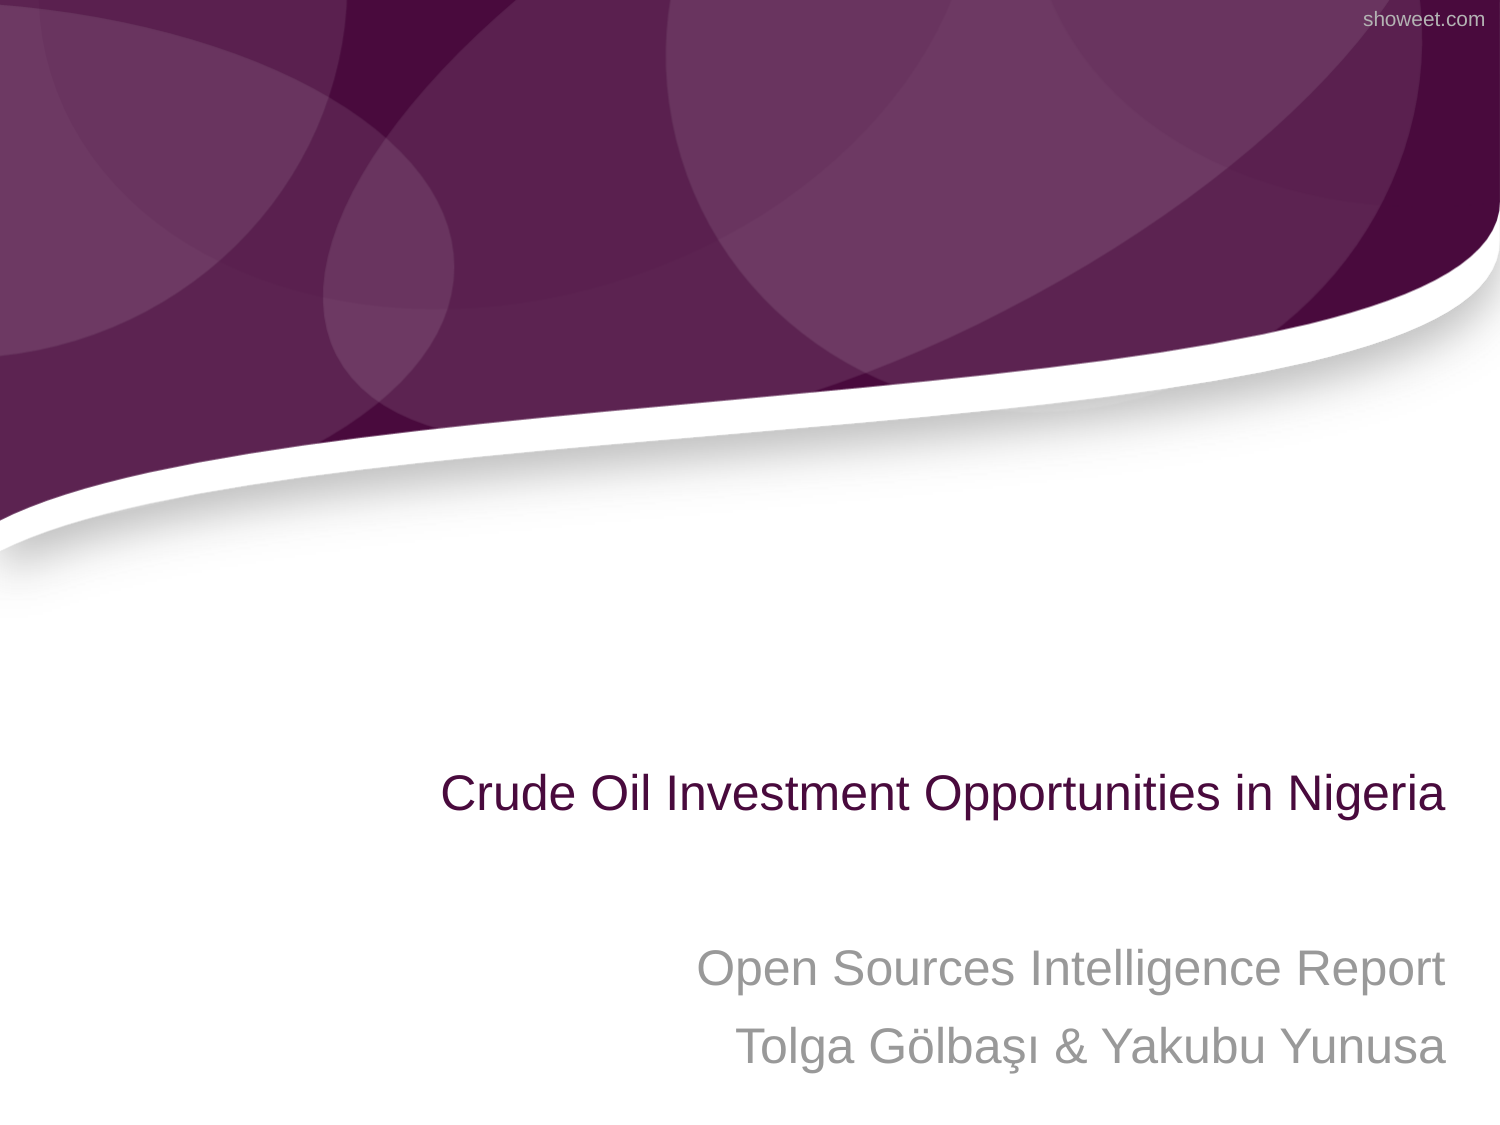

showeet.com
# Crude Oil Investment Opportunities in Nigeria
Open Sources Intelligence Report
Tolga Gölbaşı & Yakubu Yunusa